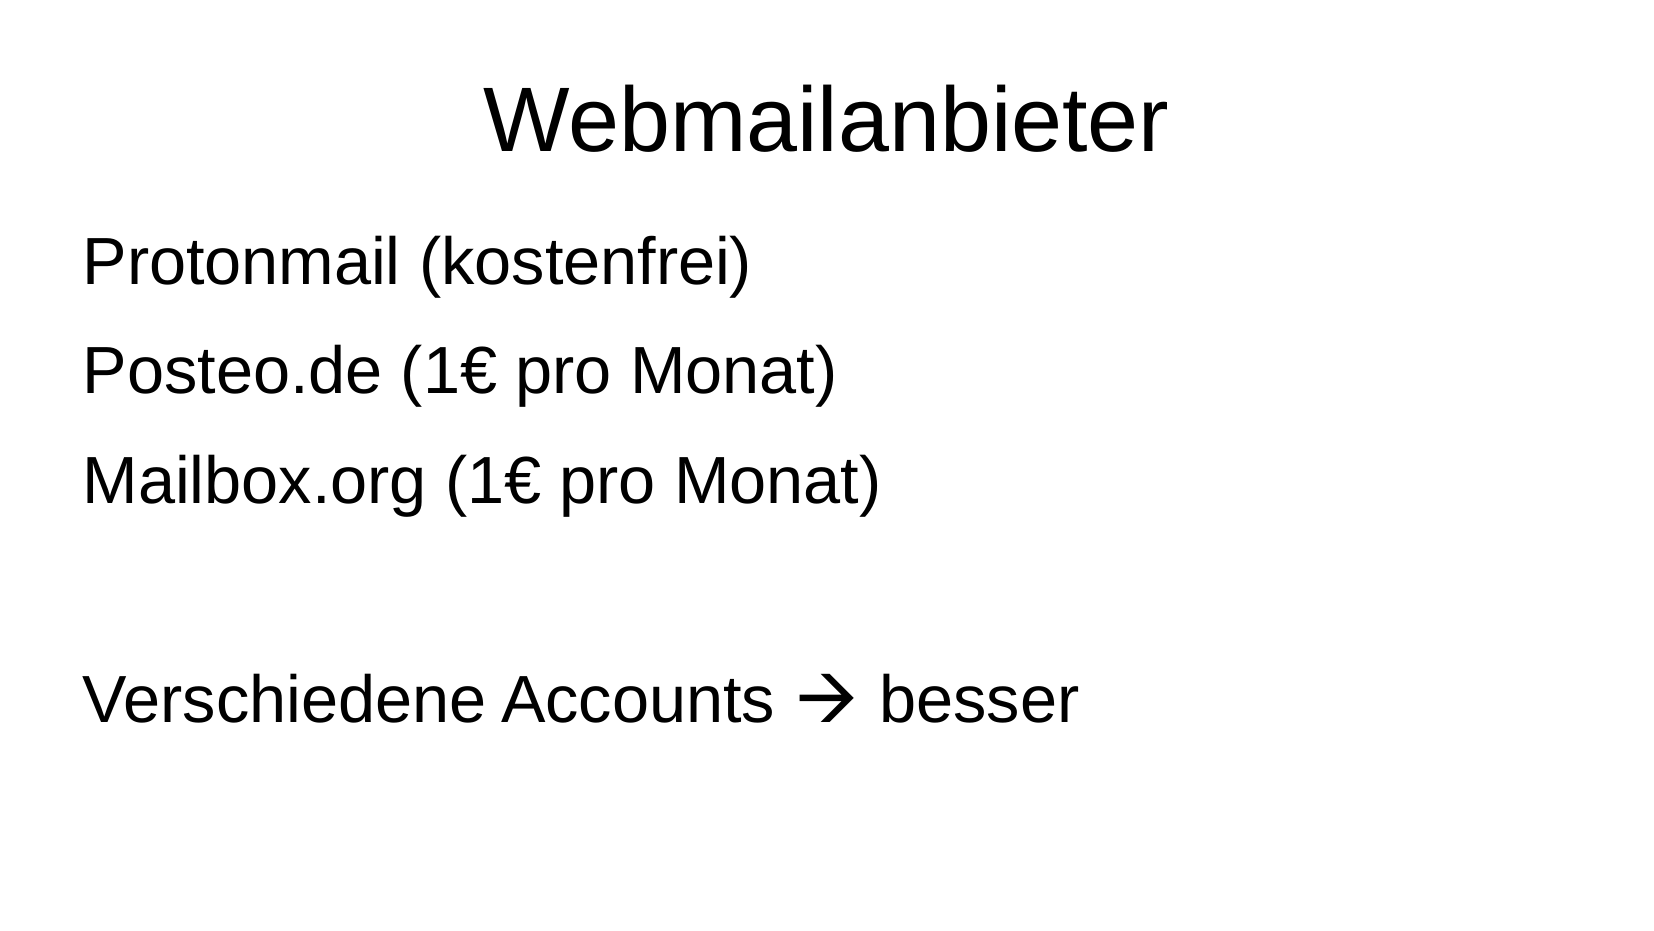

# Webmailanbieter
Protonmail (kostenfrei)
Posteo.de (1€ pro Monat)
Mailbox.org (1€ pro Monat)
Verschiedene Accounts  besser